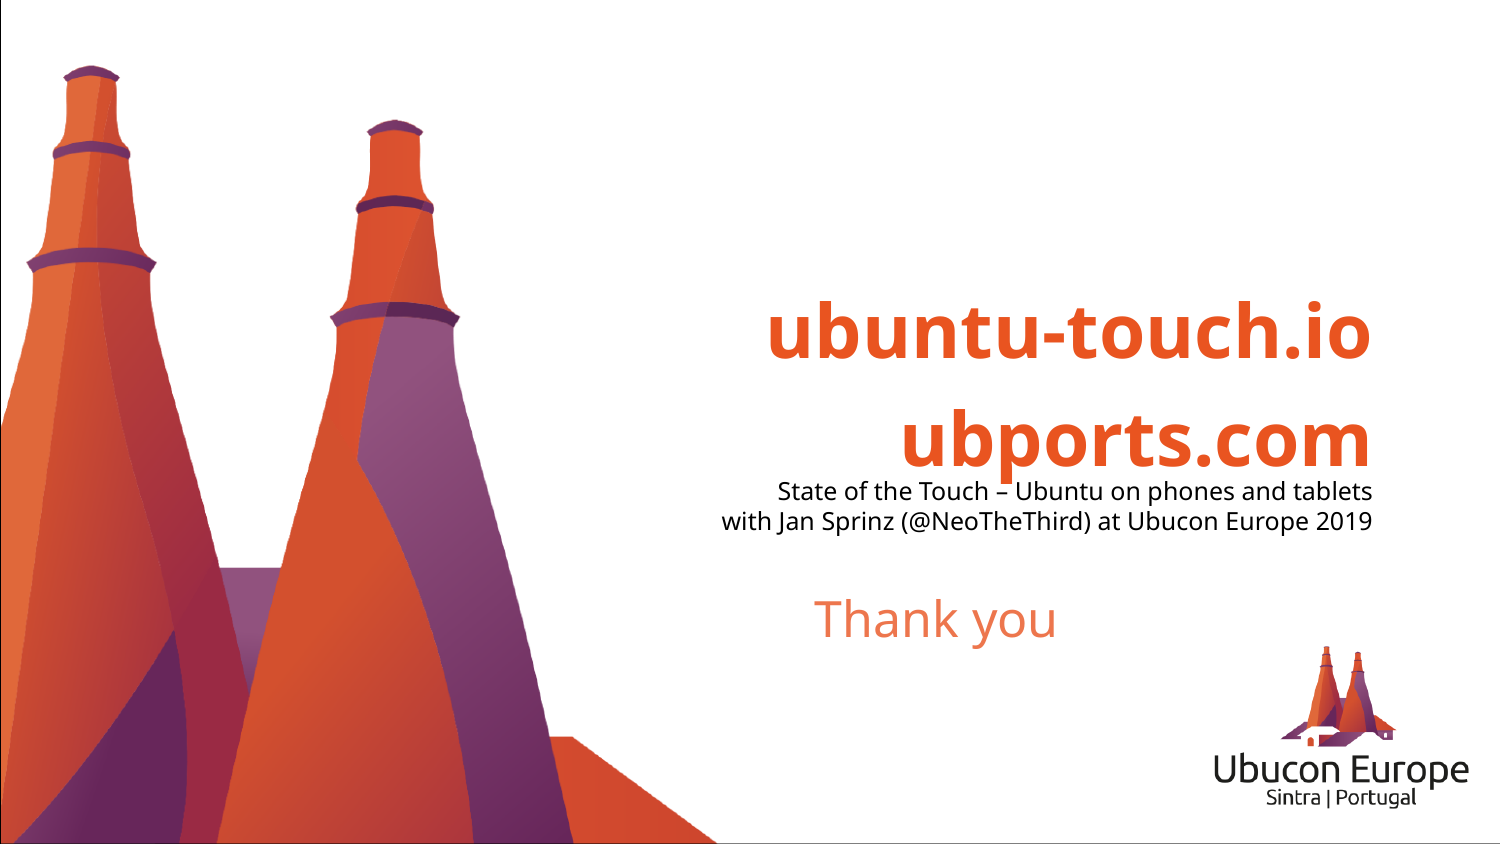

# ubuntu-touch.io ubports.com
State of the Touch – Ubuntu on phones and tablets
with Jan Sprinz (@NeoTheThird) at Ubucon Europe 2019